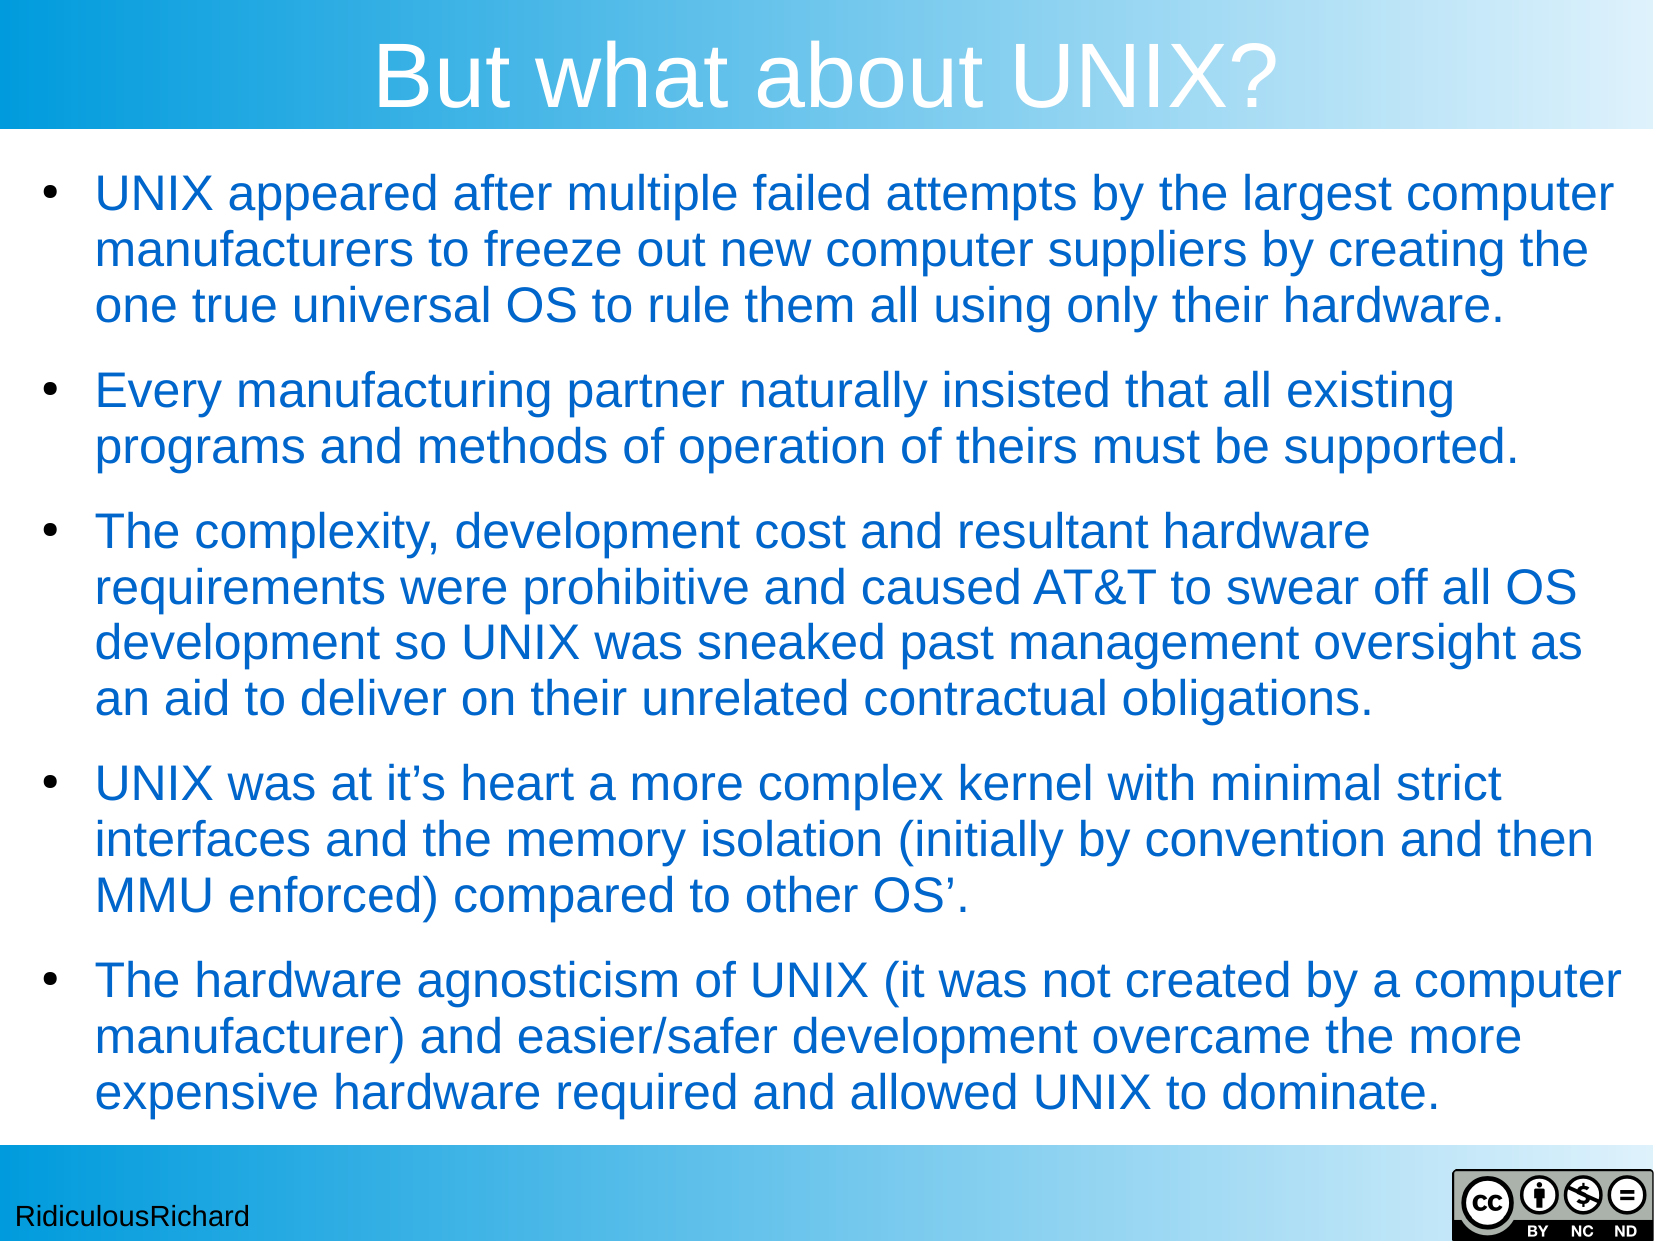

# But what about UNIX?
UNIX appeared after multiple failed attempts by the largest computer manufacturers to freeze out new computer suppliers by creating the one true universal OS to rule them all using only their hardware.
Every manufacturing partner naturally insisted that all existing programs and methods of operation of theirs must be supported.
The complexity, development cost and resultant hardware requirements were prohibitive and caused AT&T to swear off all OS development so UNIX was sneaked past management oversight as an aid to deliver on their unrelated contractual obligations.
UNIX was at it’s heart a more complex kernel with minimal strict interfaces and the memory isolation (initially by convention and then MMU enforced) compared to other OS’.
The hardware agnosticism of UNIX (it was not created by a computer manufacturer) and easier/safer development overcame the more expensive hardware required and allowed UNIX to dominate.